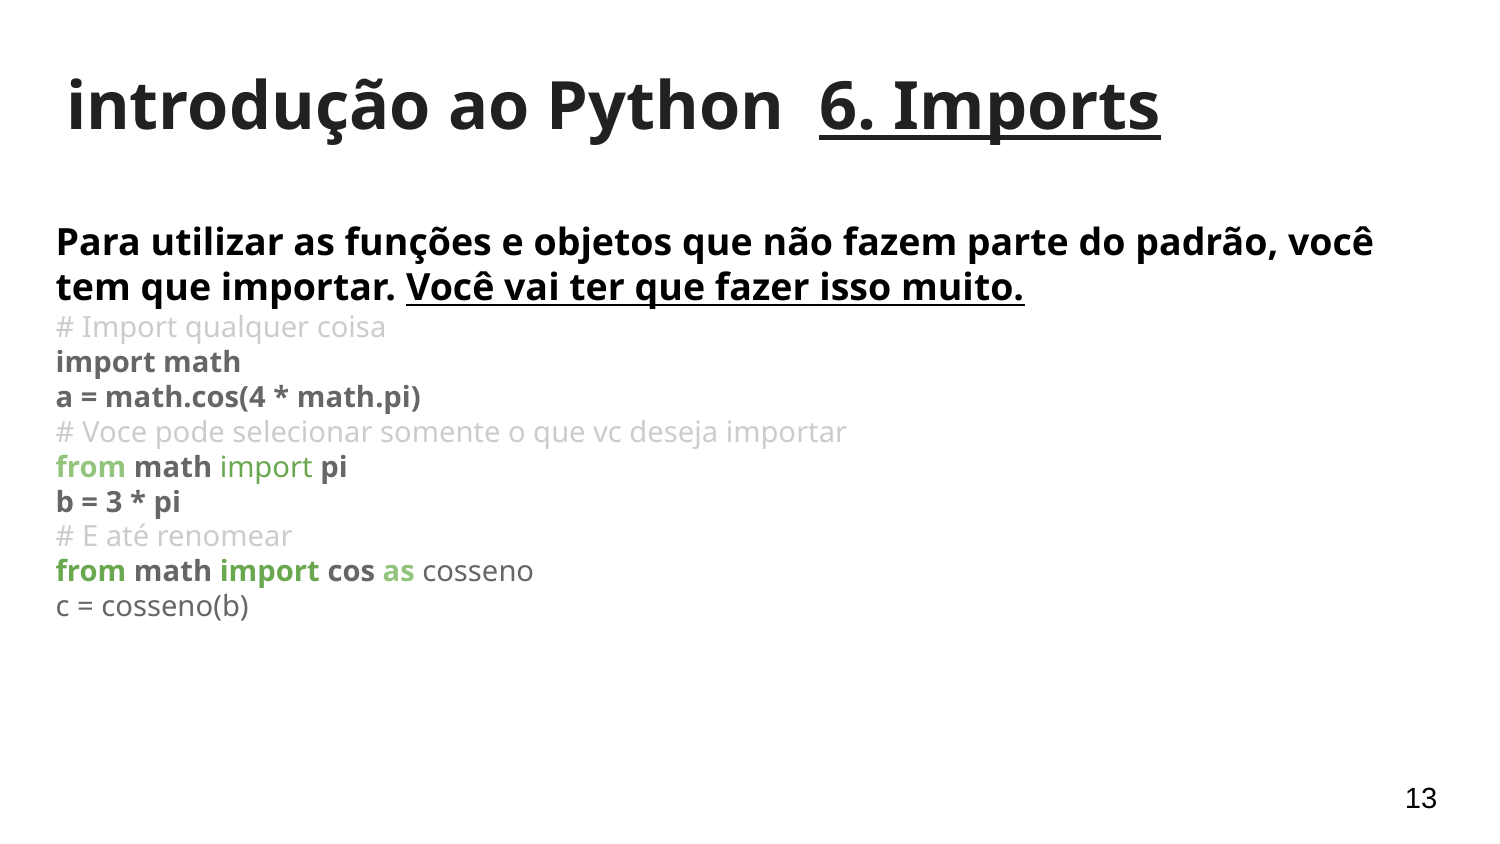

# introdução ao Python 6. Imports
Para utilizar as funções e objetos que não fazem parte do padrão, você tem que importar. Você vai ter que fazer isso muito.
# Import qualquer coisa
import math
a = math.cos(4 * math.pi)
# Voce pode selecionar somente o que vc deseja importar
from math import pi
b = 3 * pi
# E até renomear
from math import cos as cosseno
c = cosseno(b)